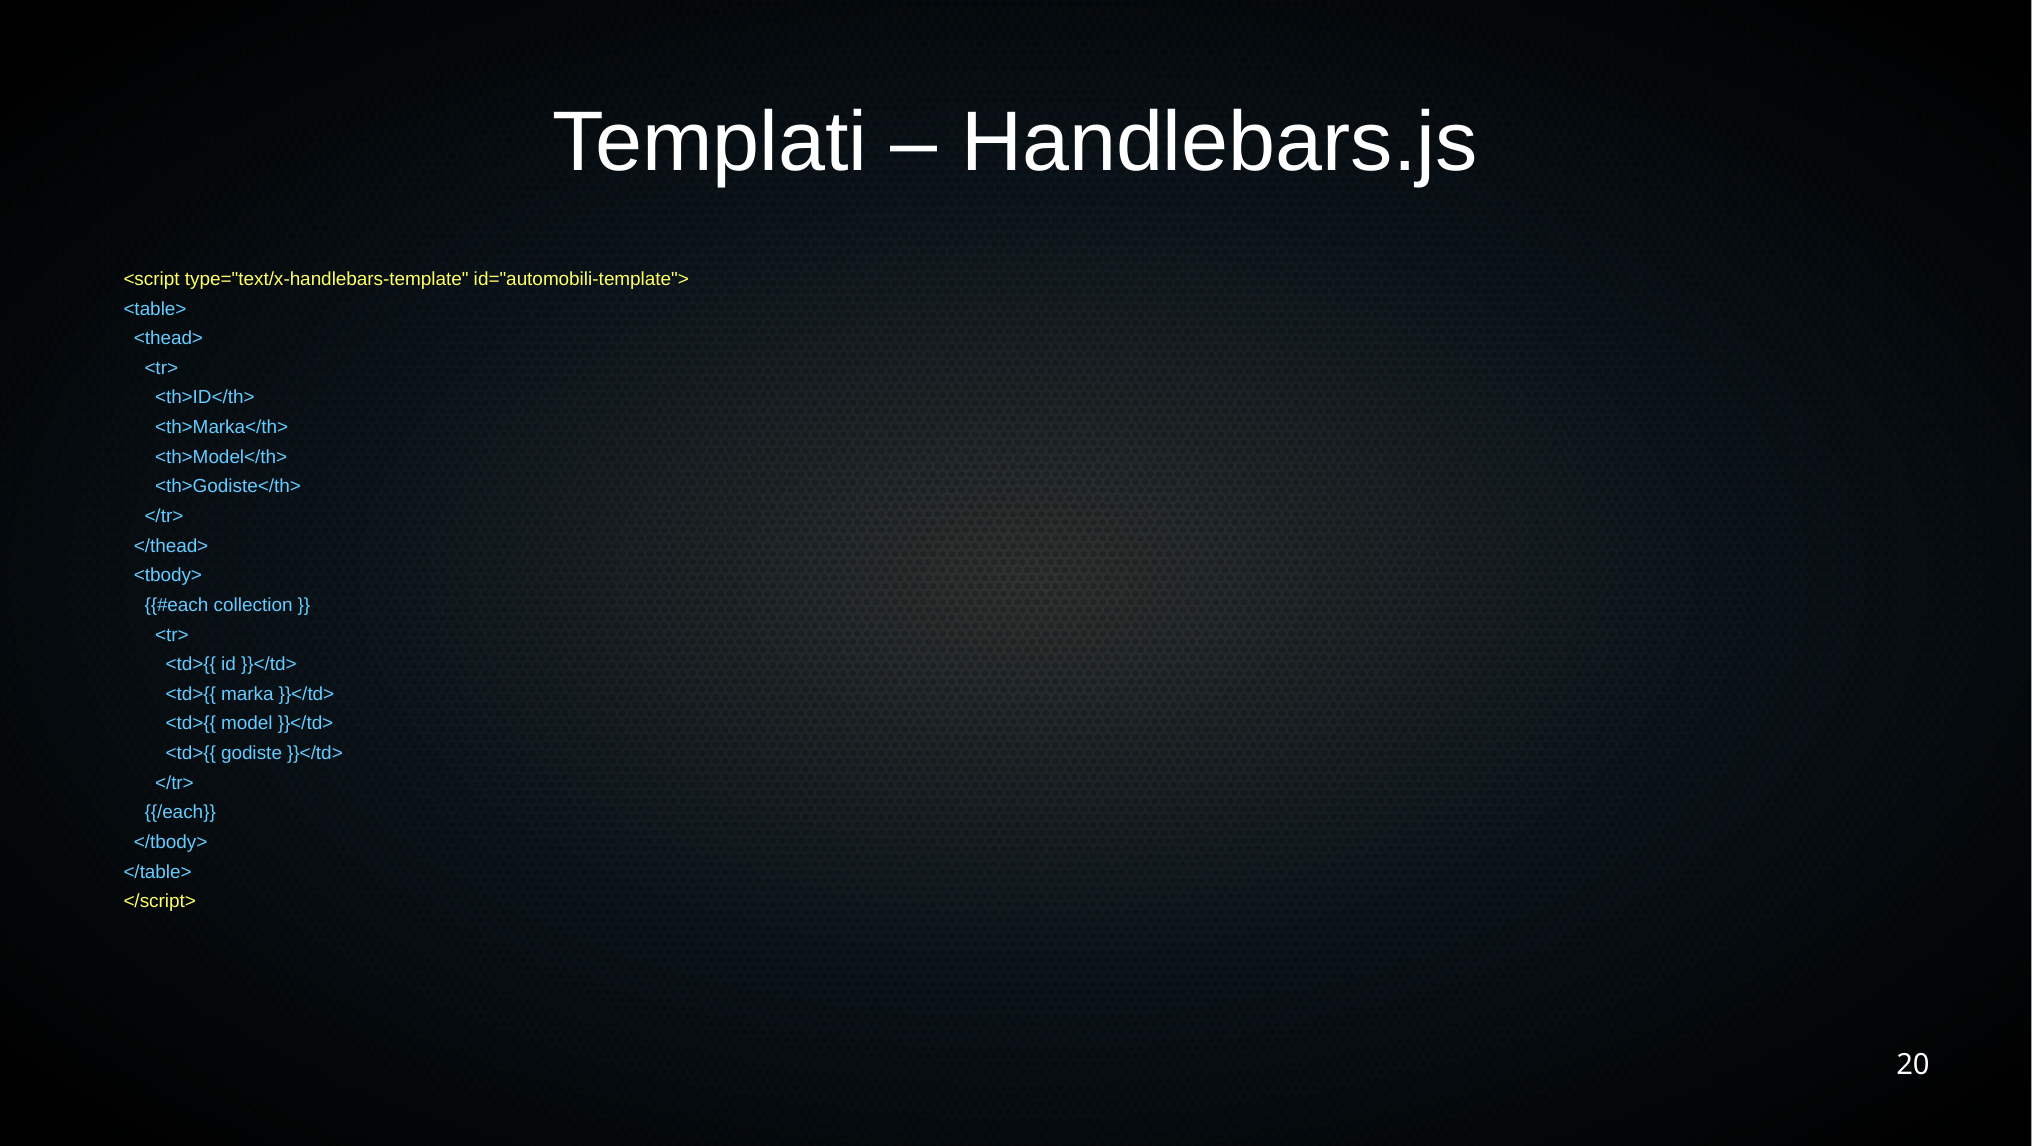

# Templati – Handlebars.js
<script type="text/x-handlebars-template" id="automobili-template">
<table>
 <thead>
 <tr>
 <th>ID</th>
 <th>Marka</th>
 <th>Model</th>
 <th>Godiste</th>
 </tr>
 </thead>
 <tbody>
 {{#each collection }}
 <tr>
 <td>{{ id }}</td>
 <td>{{ marka }}</td>
 <td>{{ model }}</td>
 <td>{{ godiste }}</td>
 </tr>
 {{/each}}
 </tbody>
</table>
</script>
20